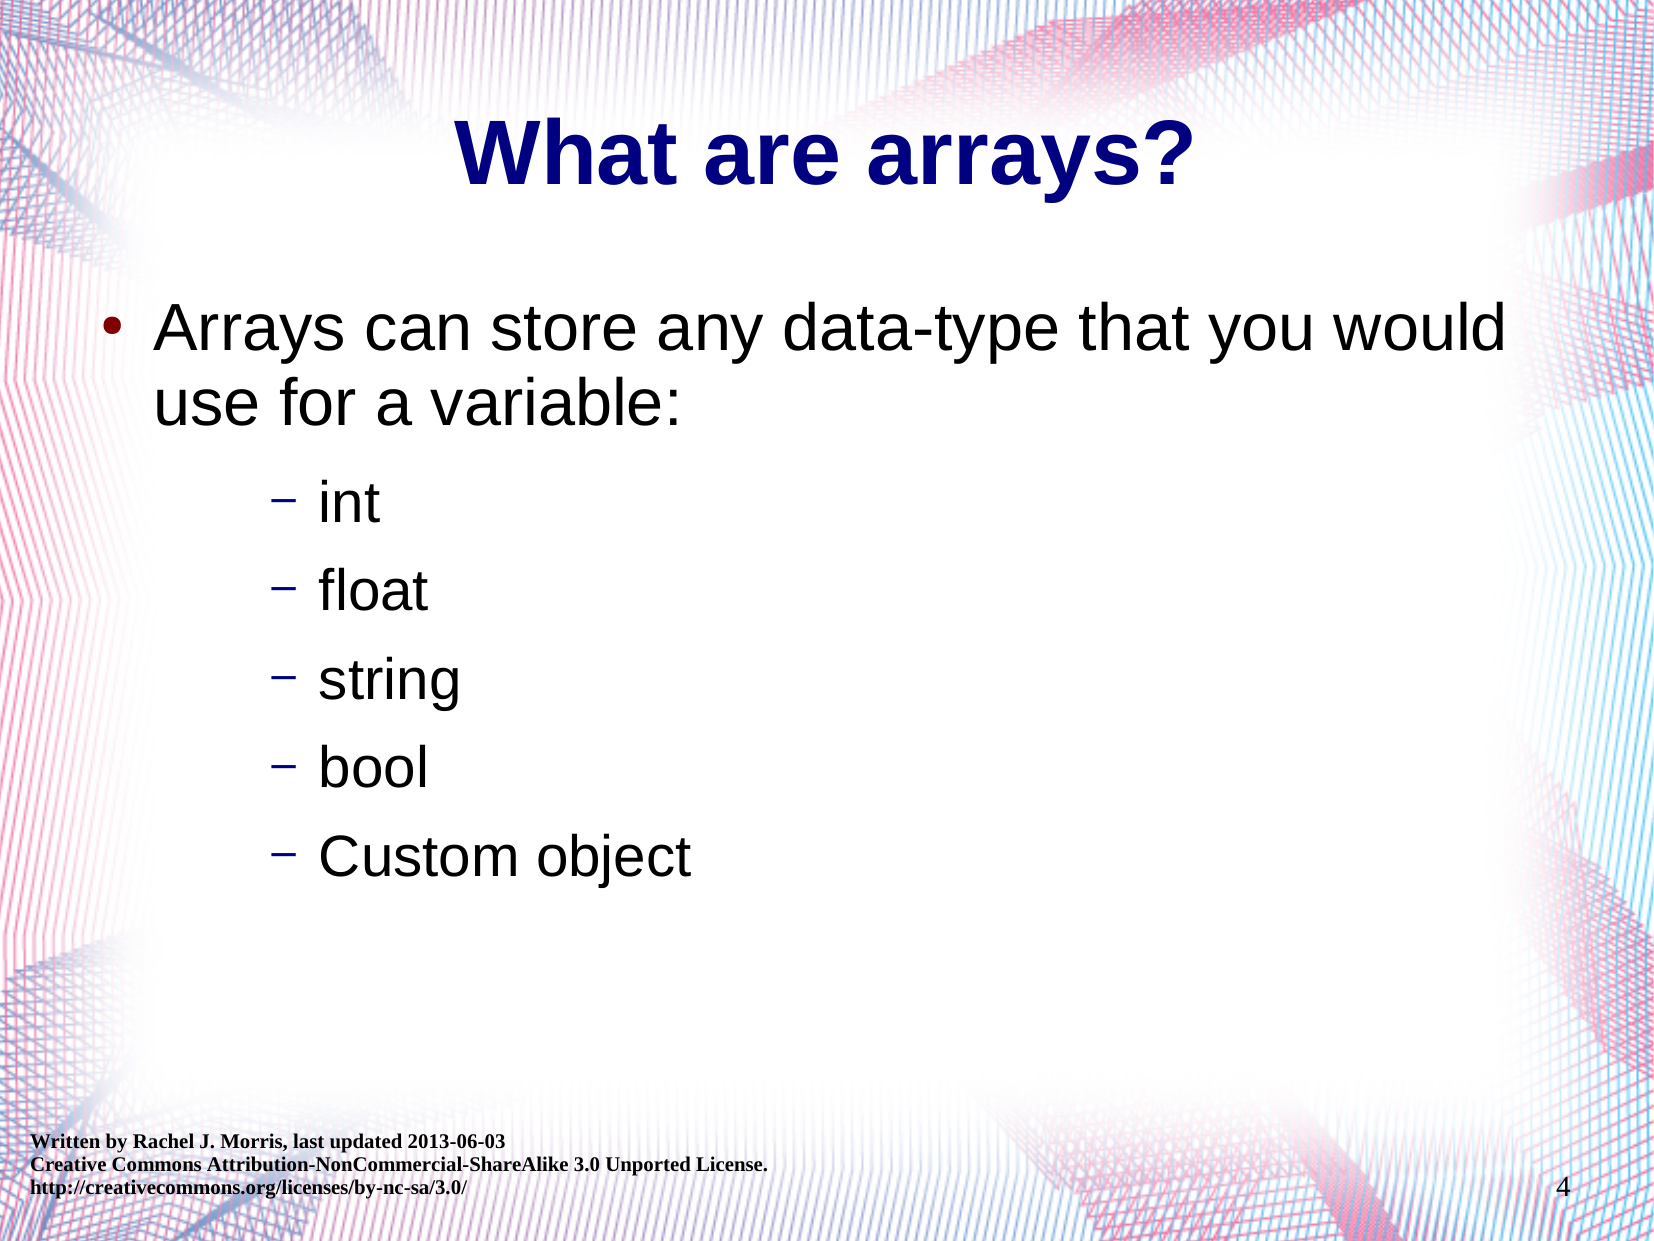

# What are arrays?
Arrays can store any data-type that you would use for a variable:
int
float
string
bool
Custom object
4